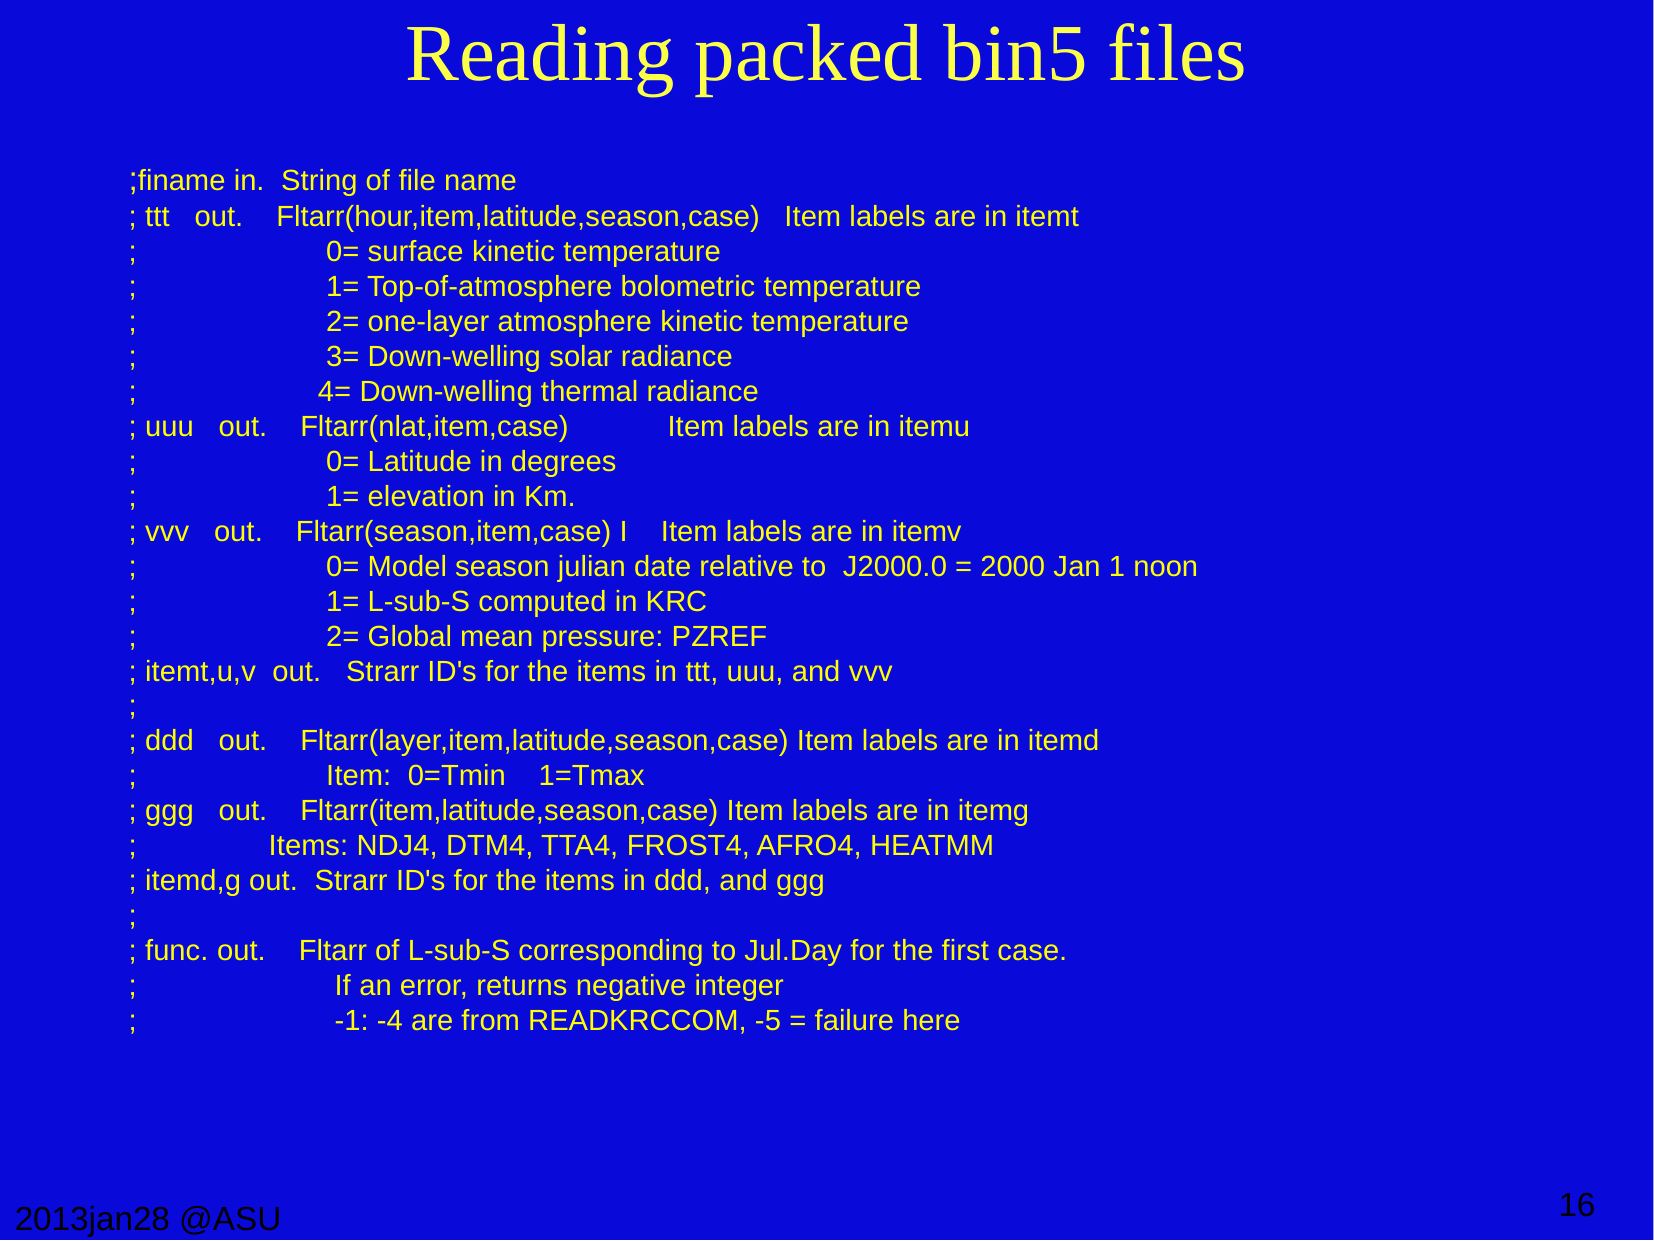

# Reading packed bin5 files
;finame in. String of file name
; ttt out. Fltarr(hour,item,latitude,season,case) Item labels are in itemt
; 0= surface kinetic temperature
; 1= Top-of-atmosphere bolometric temperature
; 2= one-layer atmosphere kinetic temperature
; 3= Down-welling solar radiance
; 4= Down-welling thermal radiance
; uuu out. Fltarr(nlat,item,case) Item labels are in itemu
; 0= Latitude in degrees
; 1= elevation in Km.
; vvv out. Fltarr(season,item,case) I Item labels are in itemv
; 0= Model season julian date relative to J2000.0 = 2000 Jan 1 noon
; 1= L-sub-S computed in KRC
; 2= Global mean pressure: PZREF
; itemt,u,v out. Strarr ID's for the items in ttt, uuu, and vvv
;
; ddd out. Fltarr(layer,item,latitude,season,case) Item labels are in itemd
; Item: 0=Tmin 1=Tmax
; ggg out. Fltarr(item,latitude,season,case) Item labels are in itemg
; Items: NDJ4, DTM4, TTA4, FROST4, AFRO4, HEATMM
; itemd,g out. Strarr ID's for the items in ddd, and ggg
;
; func. out. Fltarr of L-sub-S corresponding to Jul.Day for the first case.
; If an error, returns negative integer
; -1: -4 are from READKRCCOM, -5 = failure here
2013jan28 @ASU